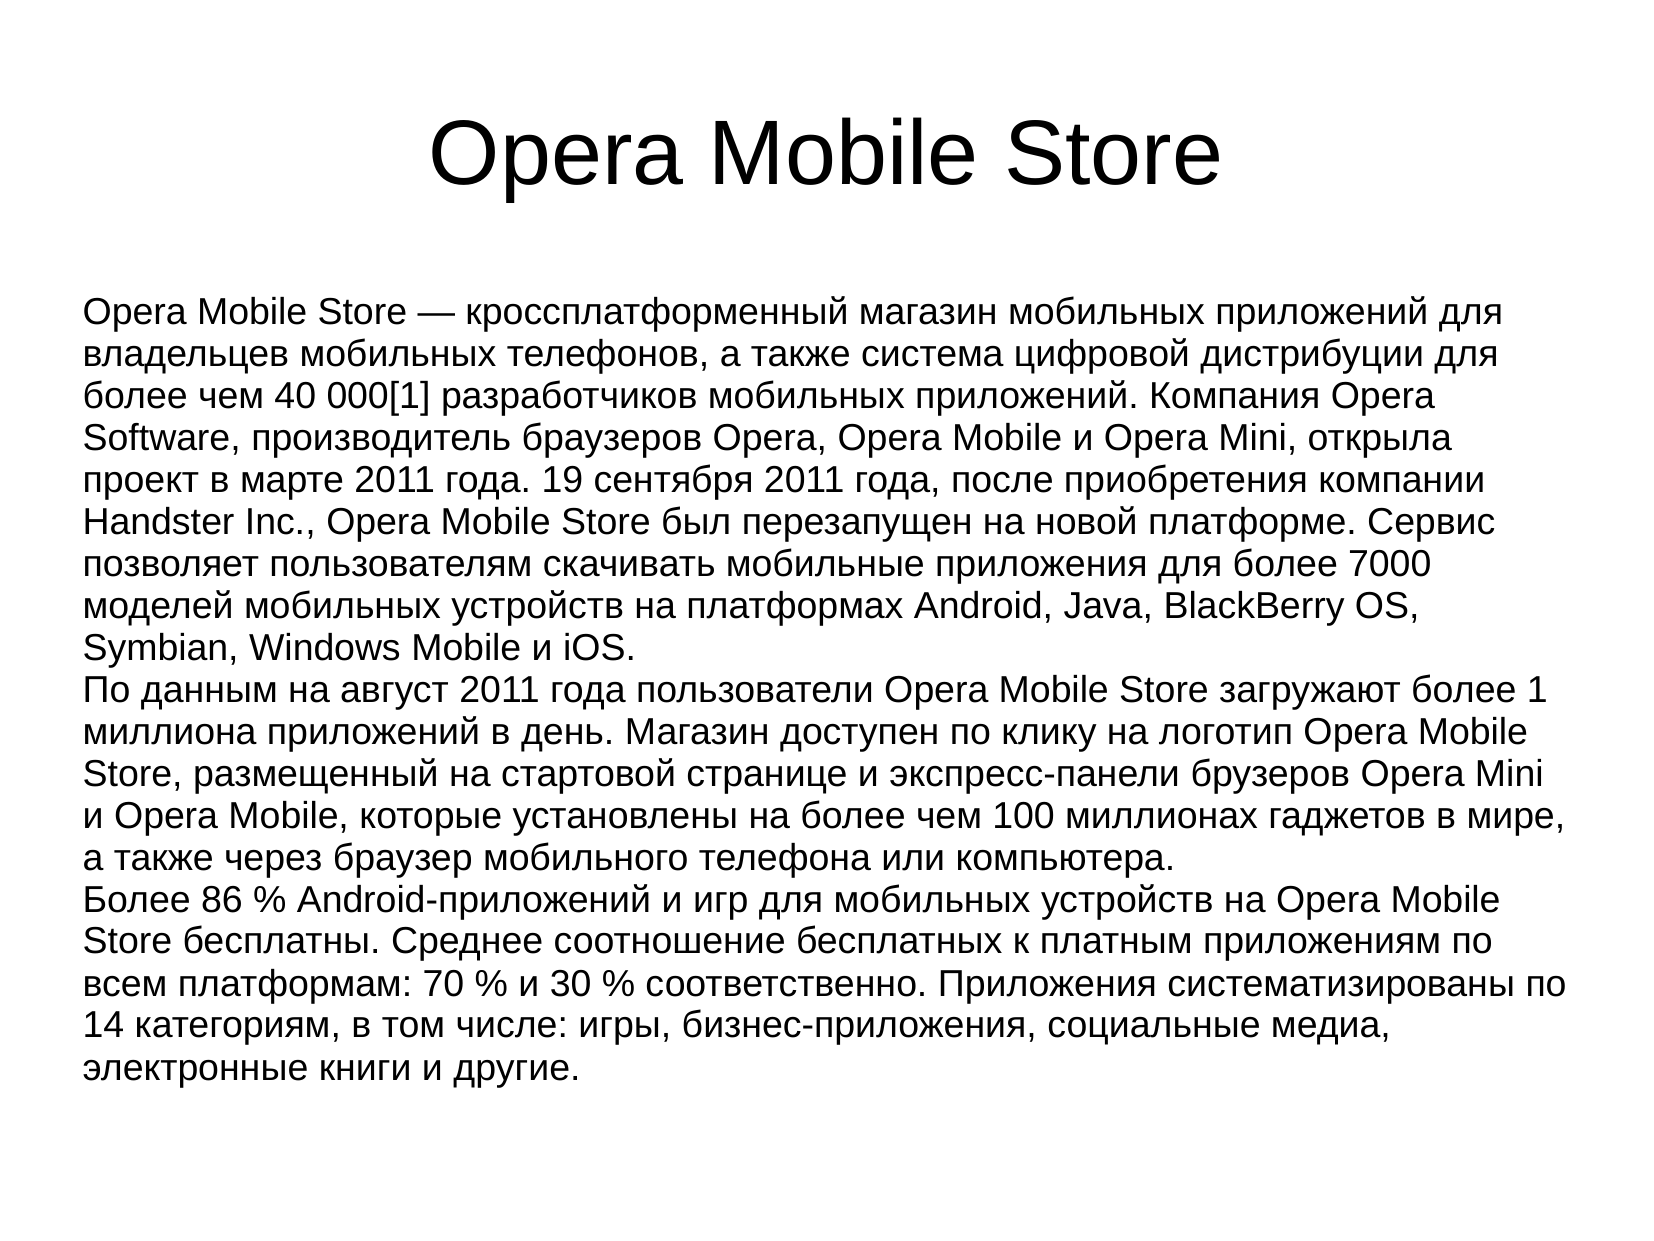

# Opera Mobile Store
Opera Mobile Store — кроссплатформенный магазин мобильных приложений для владельцев мобильных телефонов, а также система цифровой дистрибуции для более чем 40 000[1] разработчиков мобильных приложений. Компания Opera Software, производитель браузеров Opera, Opera Mobile и Opera Mini, открыла проект в марте 2011 года. 19 сентября 2011 года, после приобретения компании Handster Inc., Opera Mobile Store был перезапущен на новой платформе. Сервис позволяет пользователям скачивать мобильные приложения для более 7000 моделей мобильных устройств на платформах Android, Java, BlackBerry OS, Symbian, Windows Mobile и iOS.
По данным на август 2011 года пользователи Opera Mobile Store загружают более 1 миллиона приложений в день. Магазин доступен по клику на логотип Opera Mobile Store, размещенный на стартовой странице и экспресс-панели брузеров Opera Mini и Opera Mobile, которые установлены на более чем 100 миллионах гаджетов в мире, а также через браузер мобильного телефона или компьютера.
Более 86 % Android-приложений и игр для мобильных устройств на Opera Mobile Store бесплатны. Среднее соотношение бесплатных к платным приложениям по всем платформам: 70 % и 30 % соответственно. Приложения систематизированы по 14 категориям, в том числе: игры, бизнес-приложения, социальные медиа, электронные книги и другие.